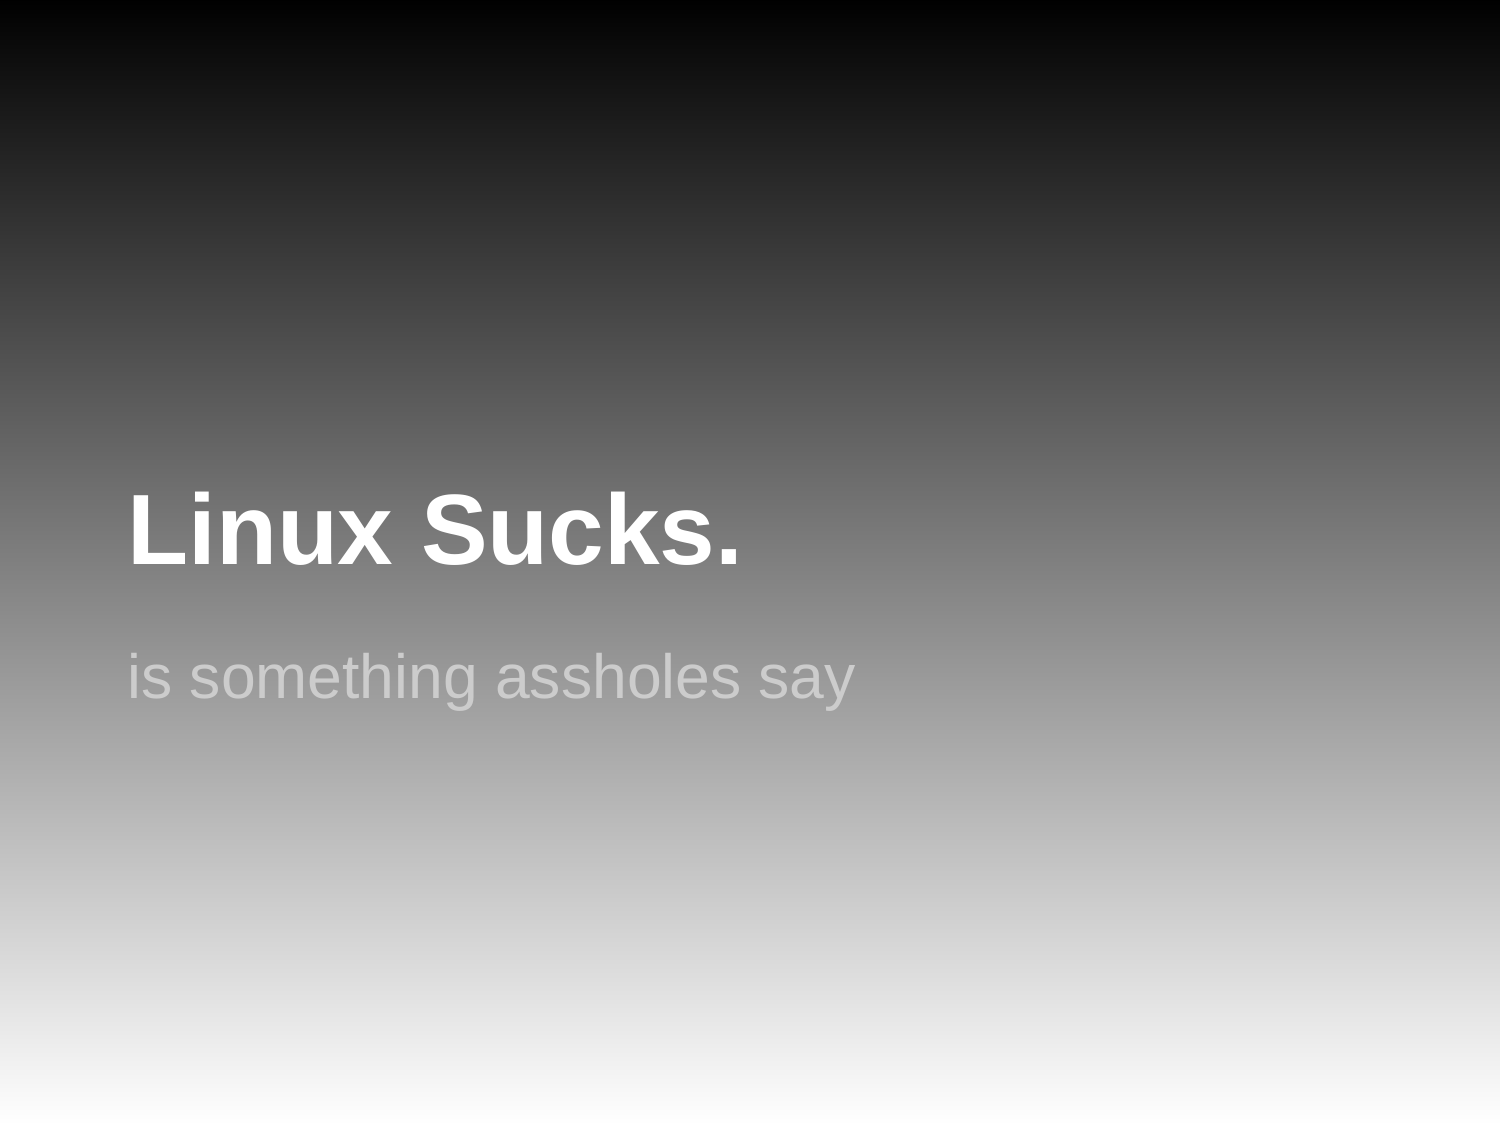

# Linux Sucks.
is something assholes say